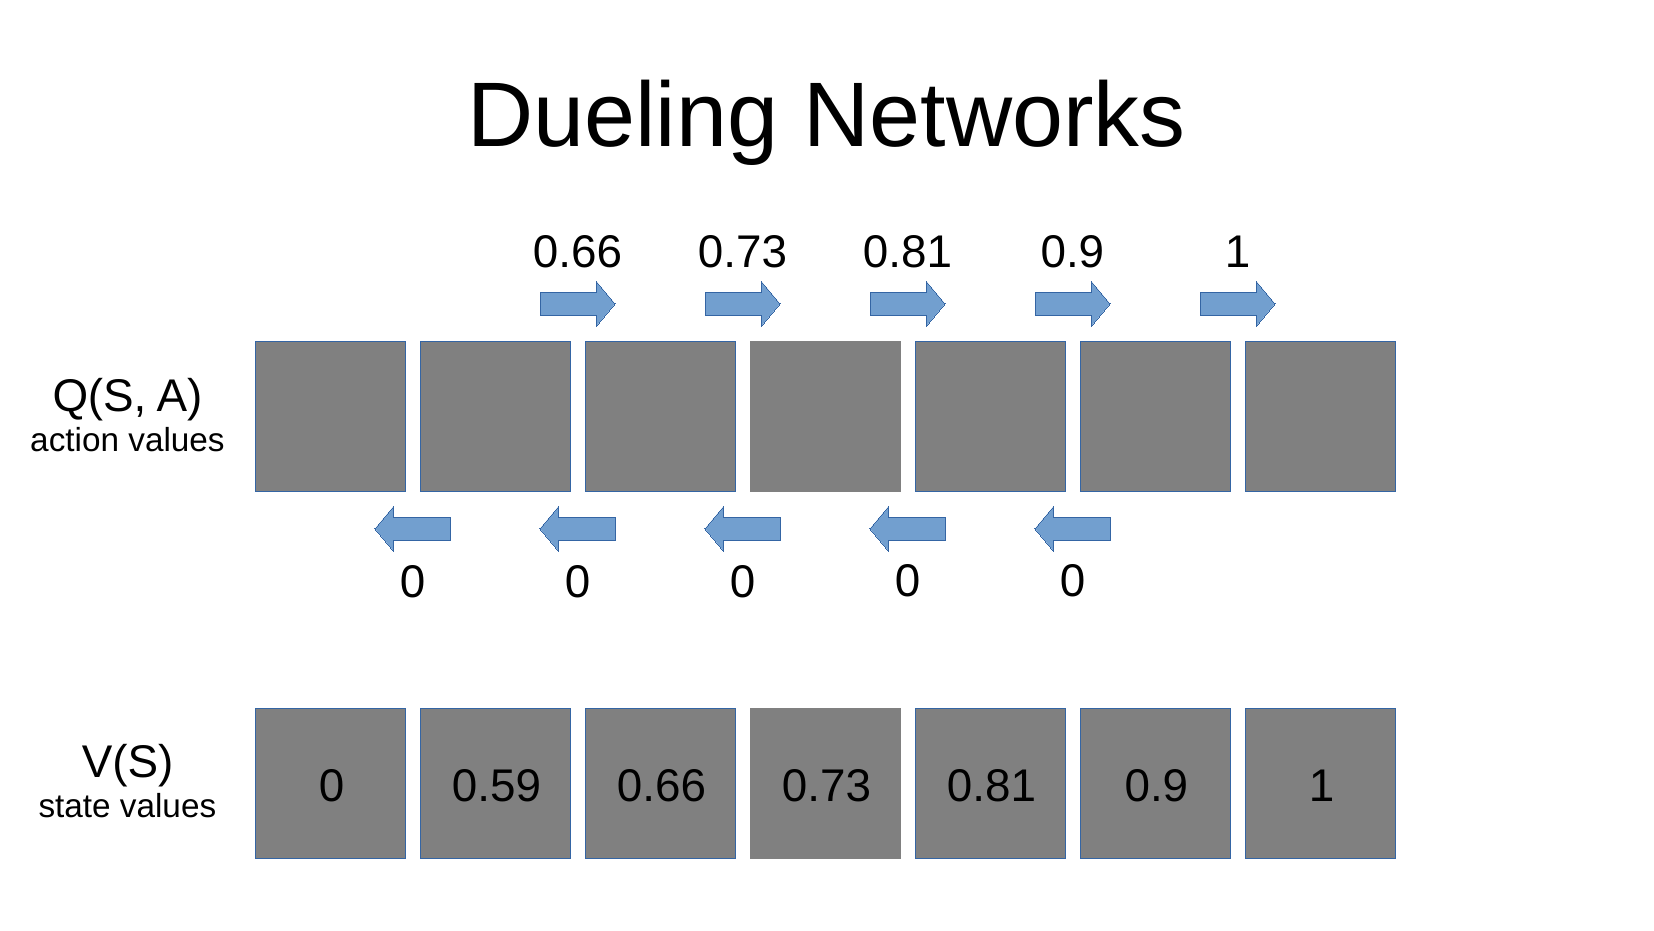

Dueling Networks
# 1
0.66
0.73
0.81
0.9
Q(S, A)
action values
0
0
0
0
0
V(S)
state values
1
0
0.59
0.66
0.73
0.81
0.9